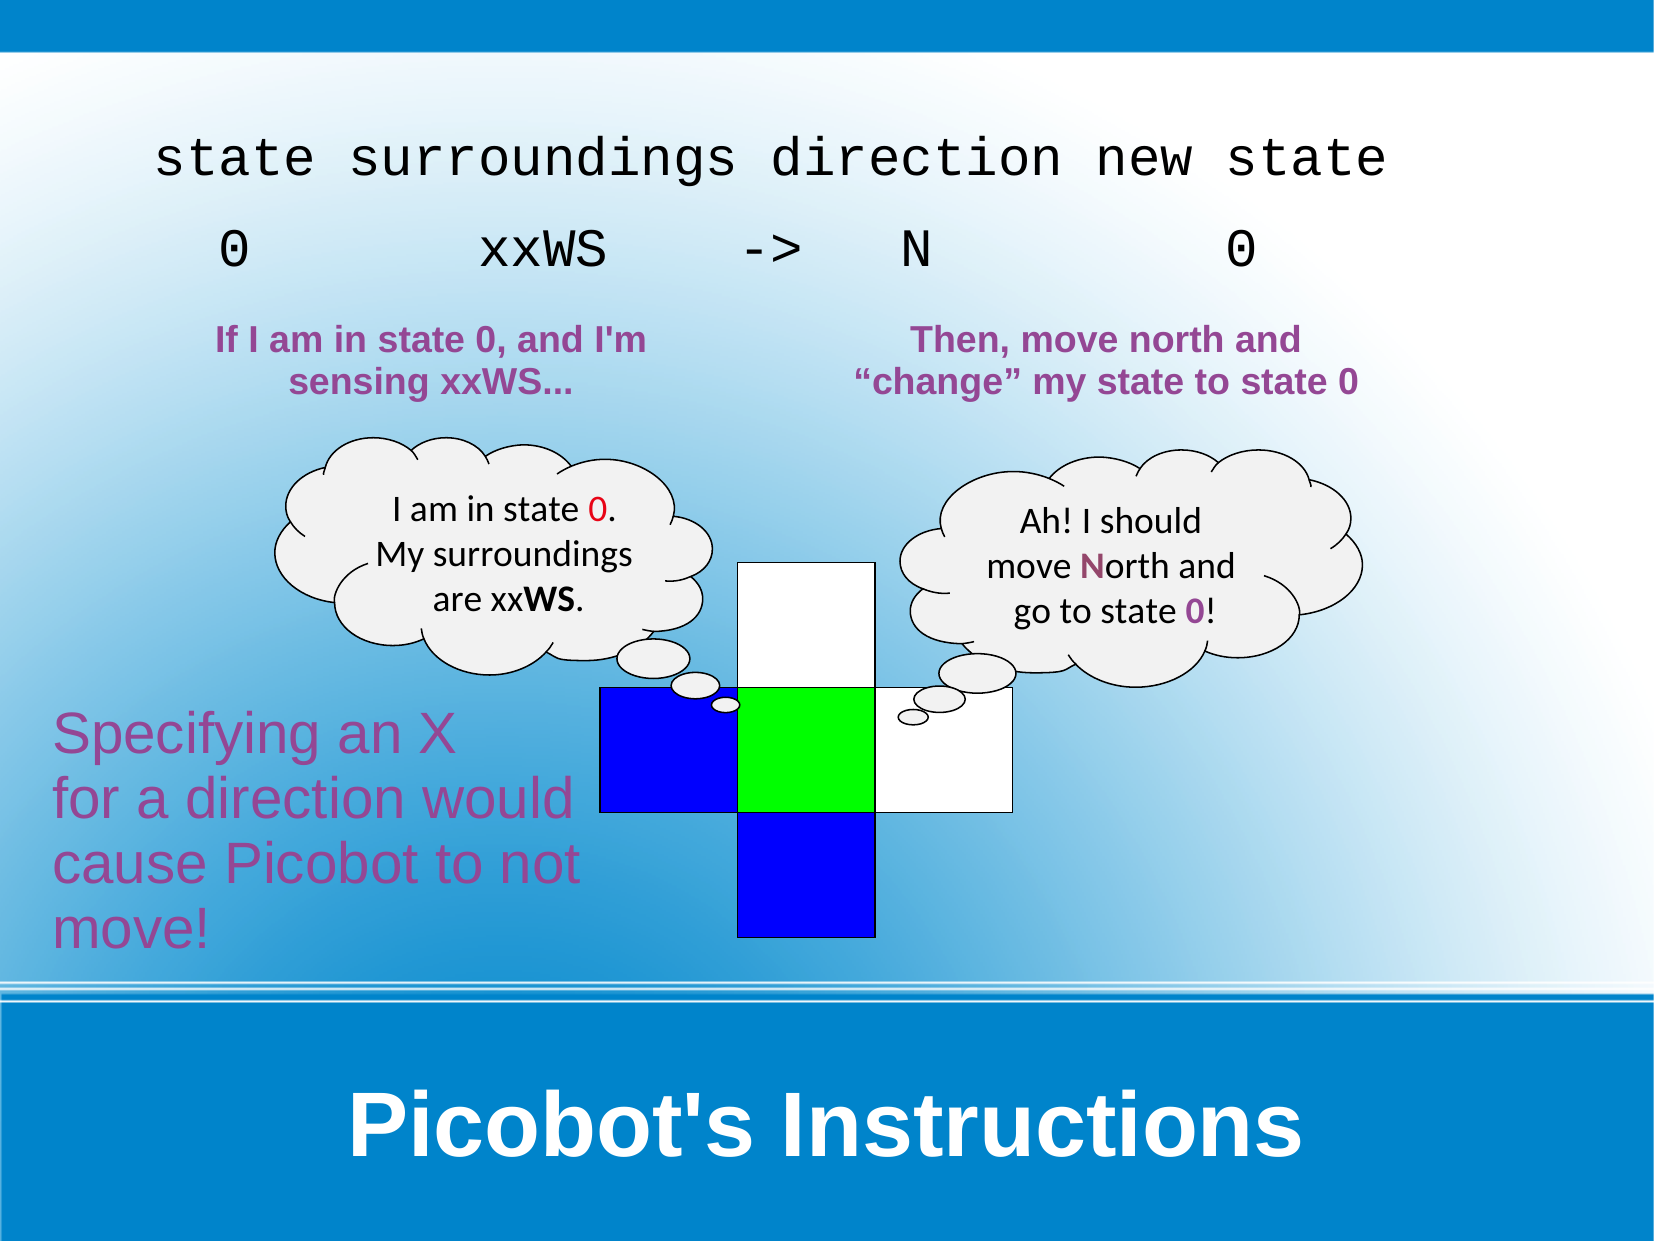

state surroundings direction new state
 0 xxWS -> N 0
If I am in state 0, and I'm sensing xxWS...
Then, move north and “change” my state to state 0
I am in state 0.
My surroundings
are xxWS.
Ah! I should
move North and
go to state 0!
Specifying an X
for a direction would cause Picobot to not move!
# Picobot's Instructions